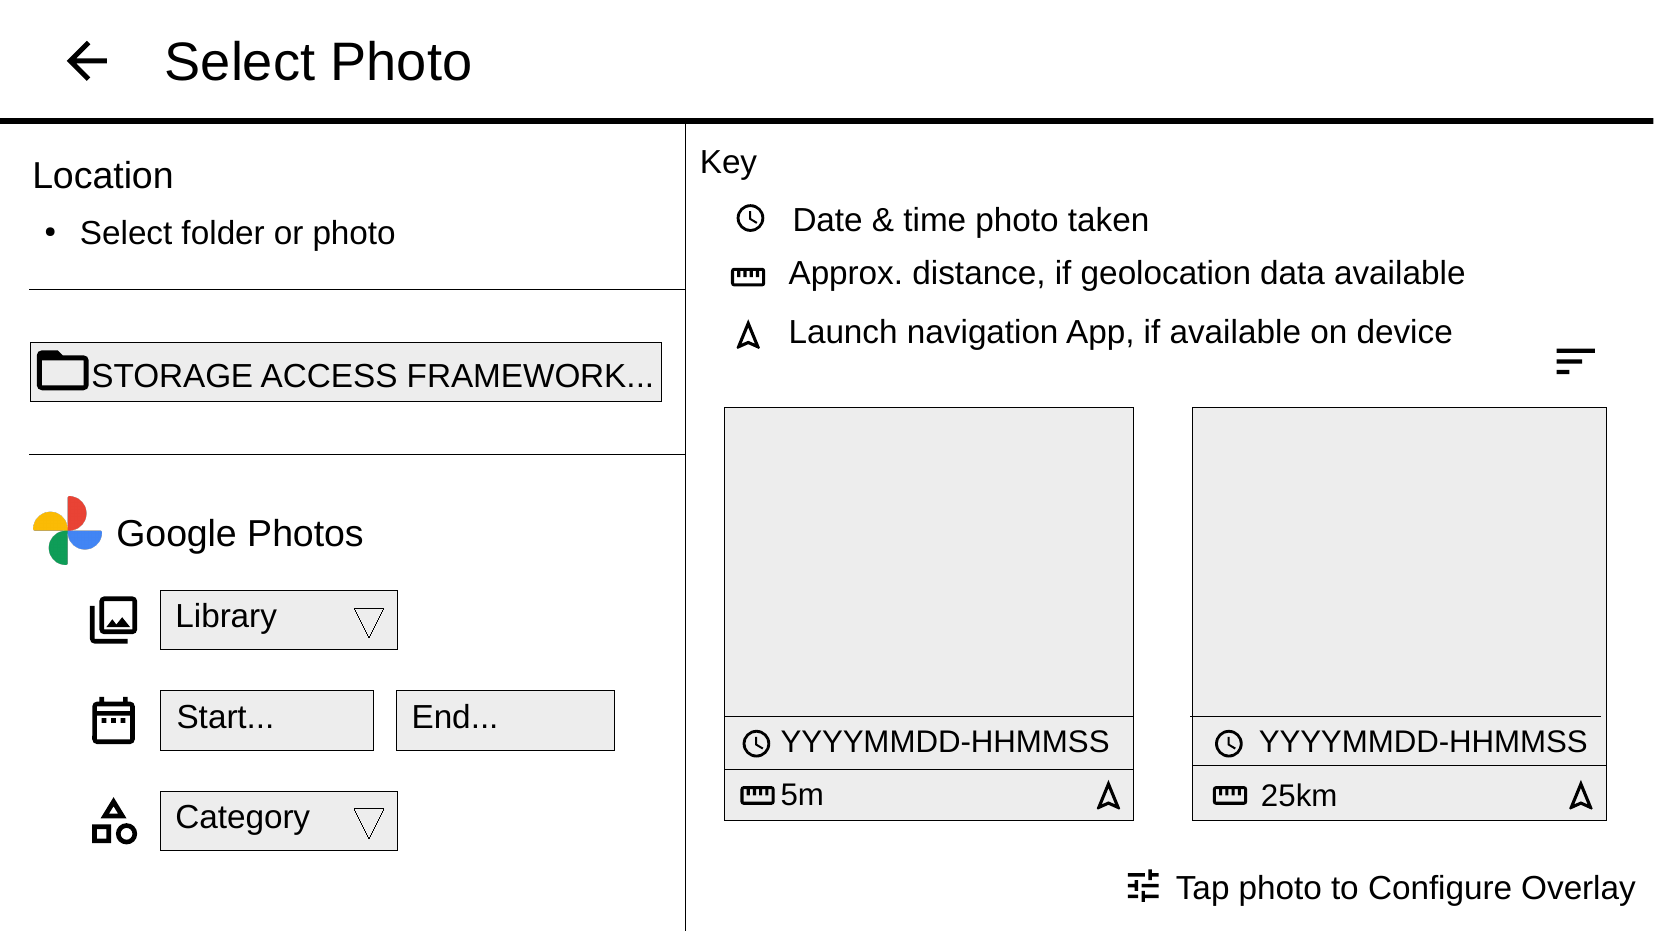

Select Photo
Key
Date & time photo taken
Approx. distance, if geolocation data available
Launch navigation App, if available on device
Location
Select folder or photo
STORAGE ACCESS FRAMEWORK...
Google Photos
Library
Start...
End...
YYYYMMDD-HHMMSS
YYYYMMDD-HHMMSS
5m
25km
Category
Tap photo to Configure Overlay